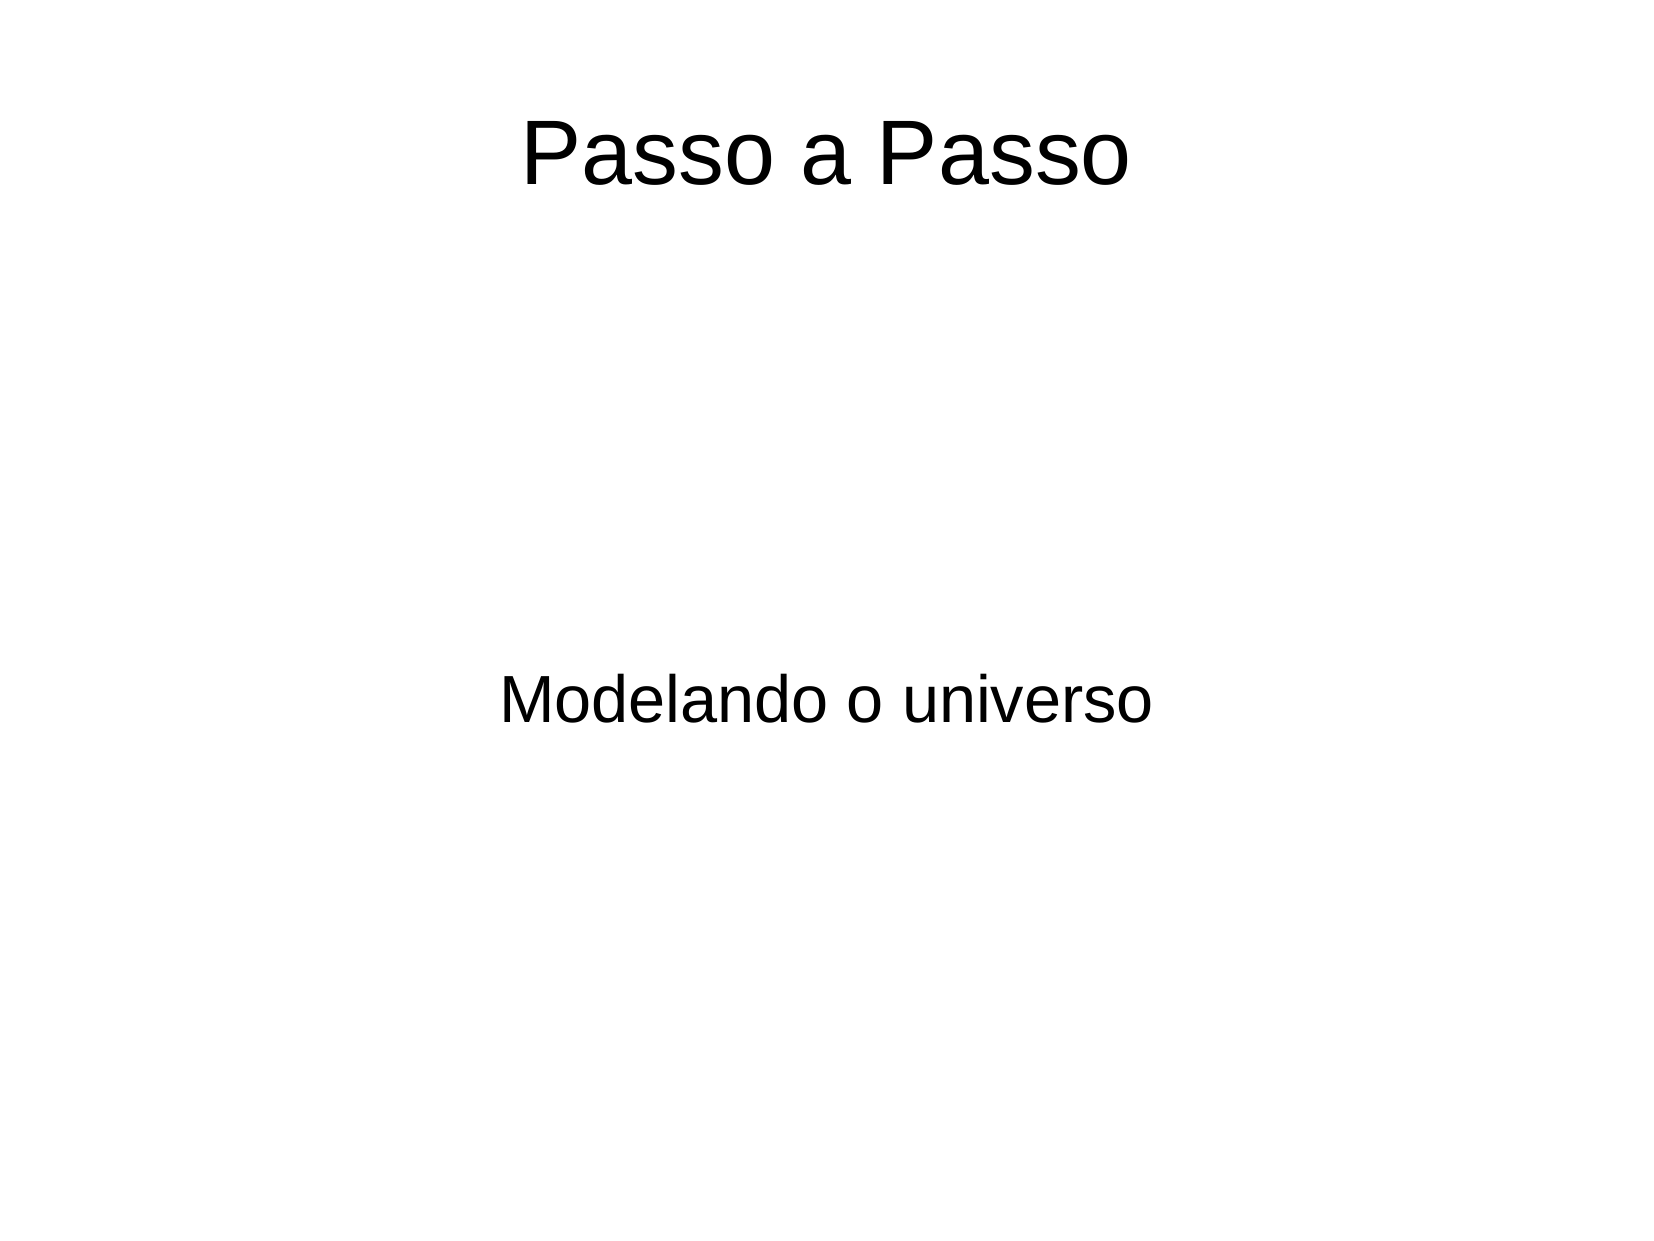

# Passo a Passo
Modelando o universo